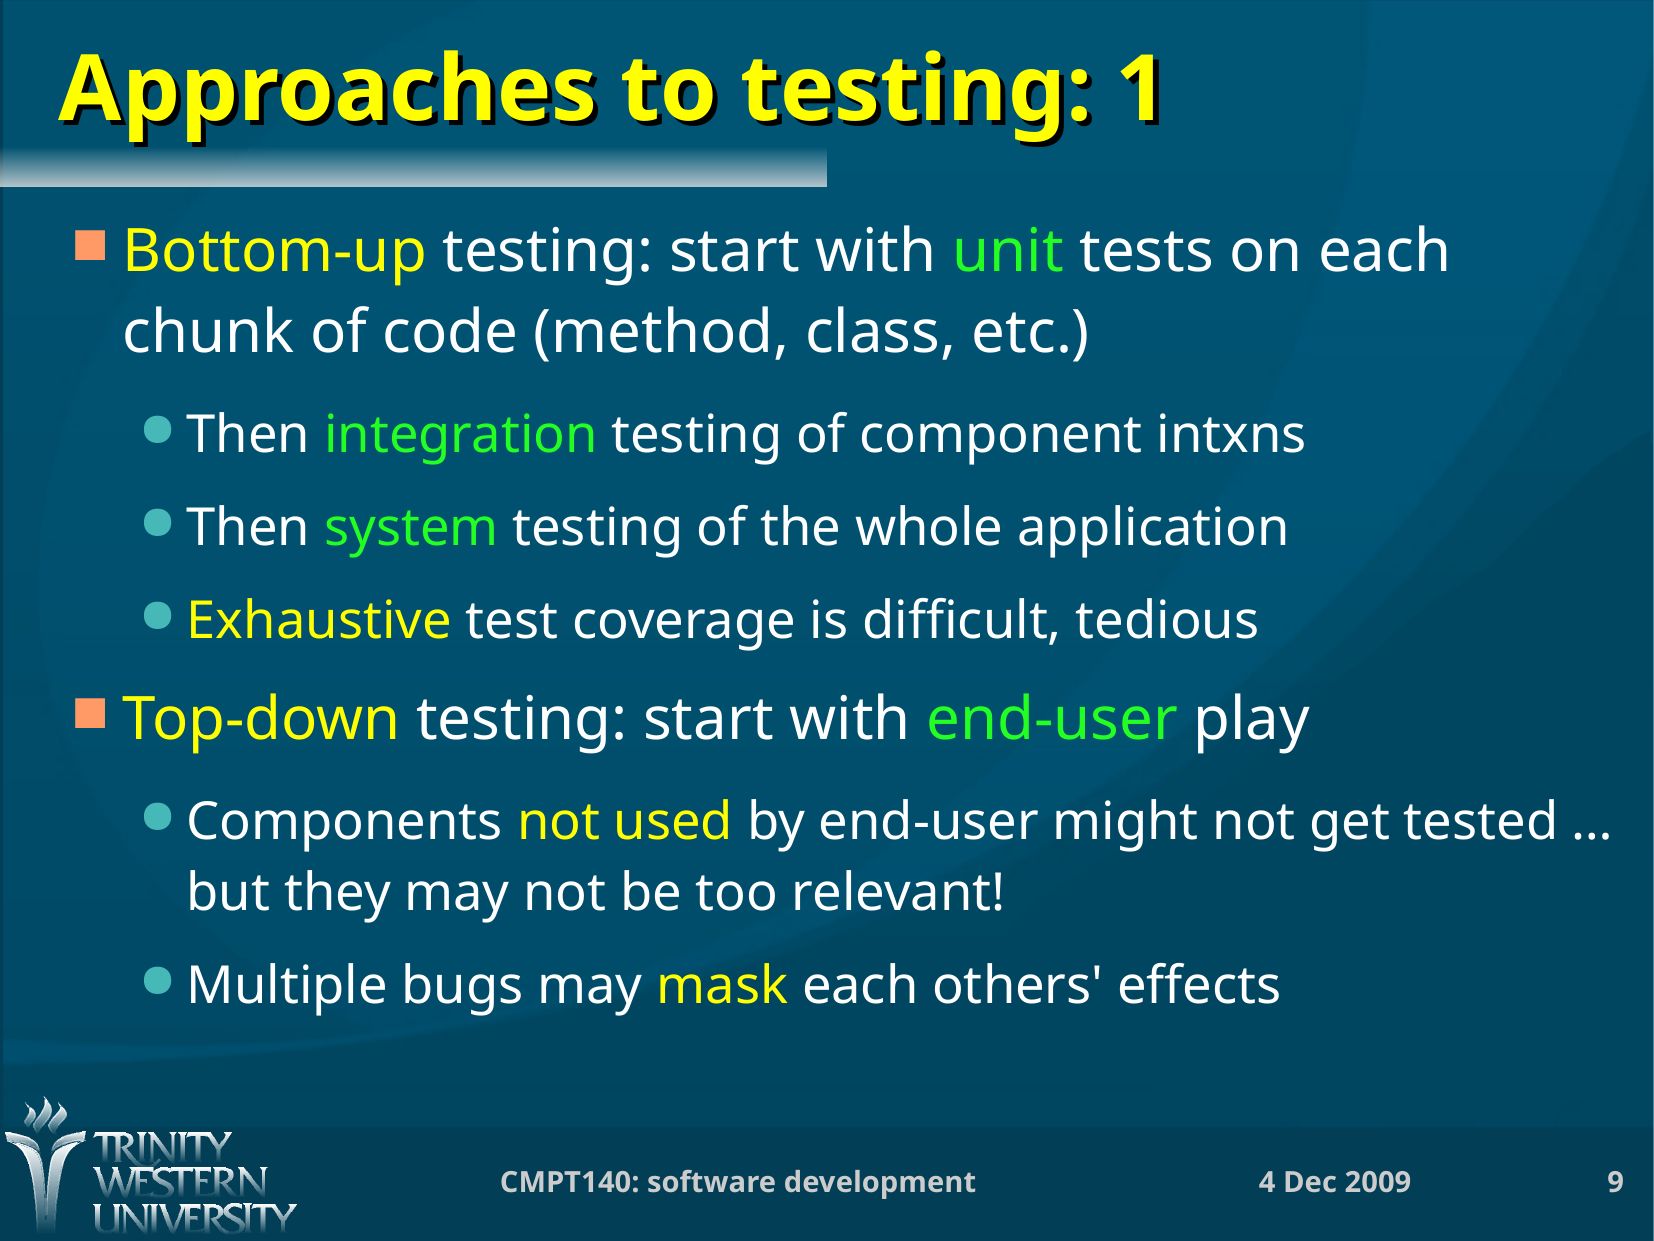

# Approaches to testing: 1
Bottom-up testing: start with unit tests on each chunk of code (method, class, etc.)
Then integration testing of component intxns
Then system testing of the whole application
Exhaustive test coverage is difficult, tedious
Top-down testing: start with end-user play
Components not used by end-user might not get tested … but they may not be too relevant!
Multiple bugs may mask each others' effects
CMPT140: software development
4 Dec 2009
9